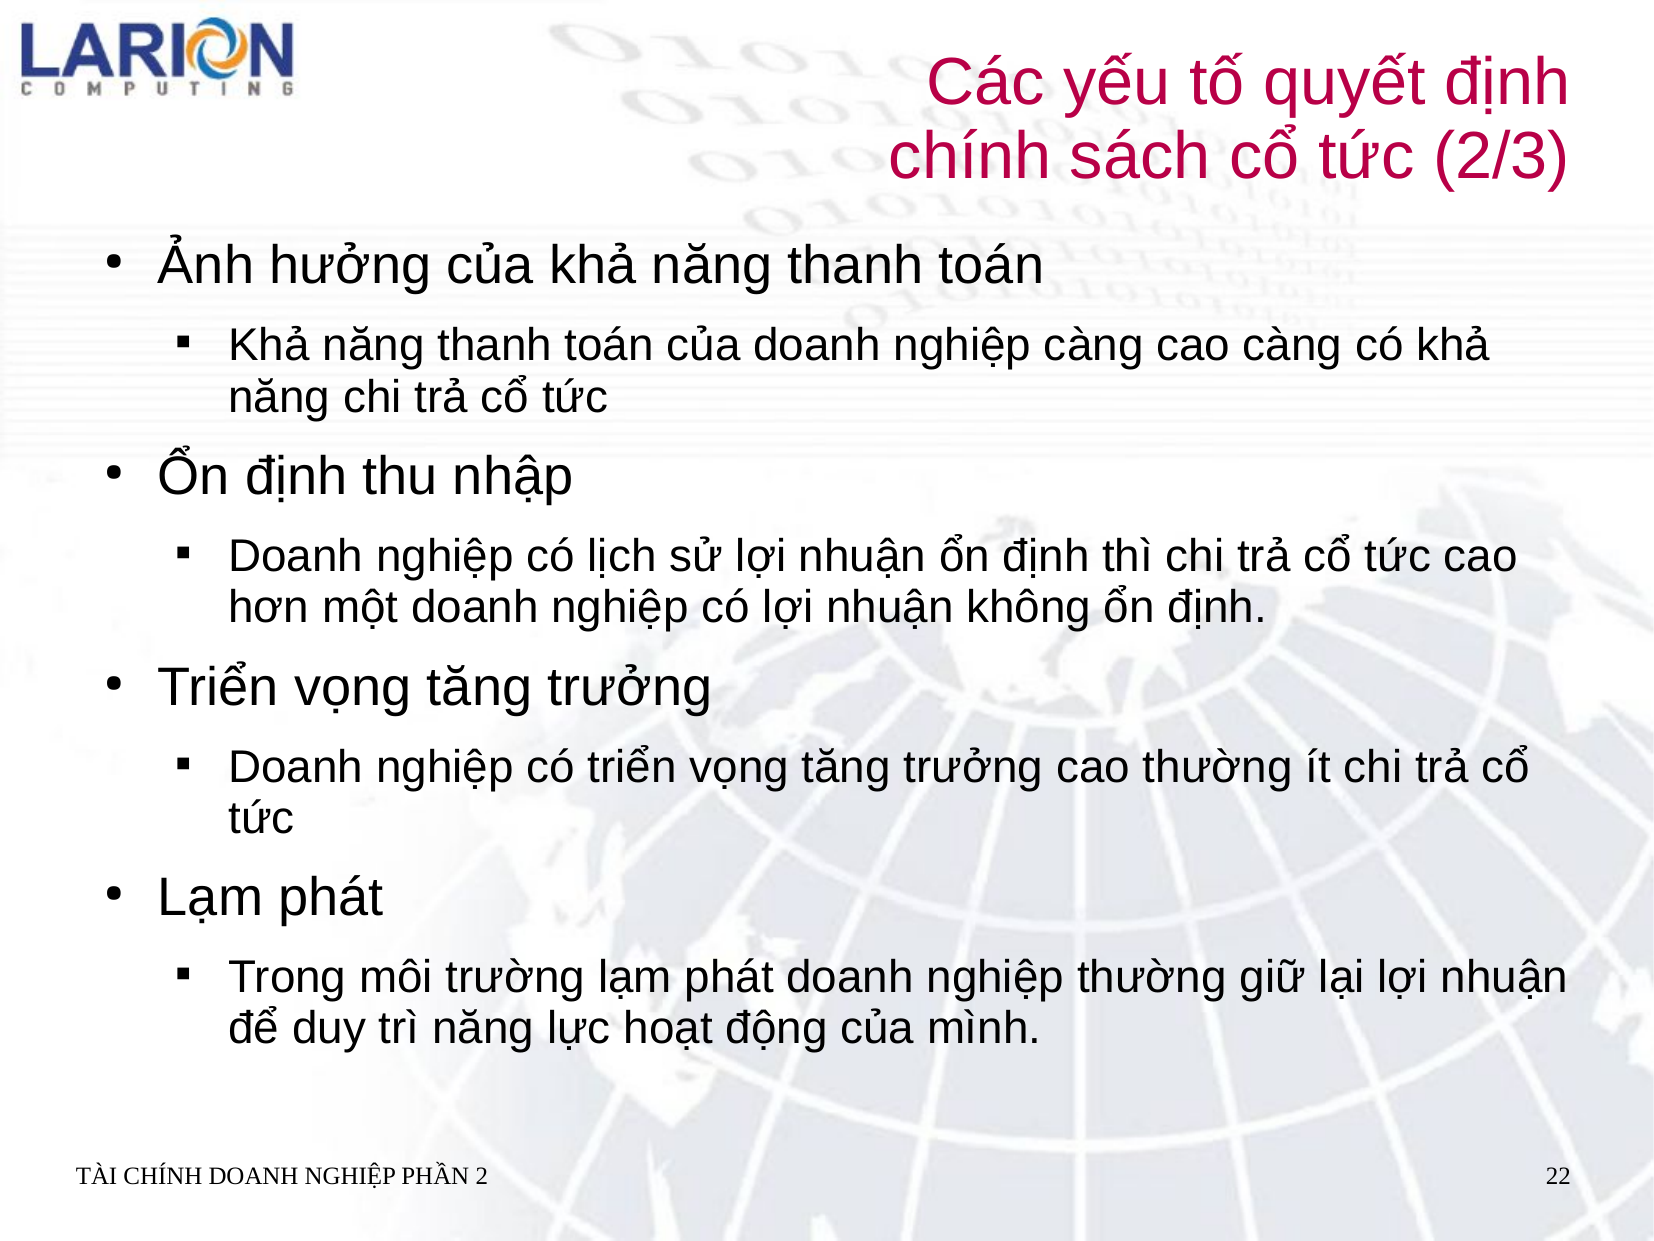

# Các yếu tố quyết định chính sách cổ tức (2/3)
Ảnh hưởng của khả năng thanh toán
Khả năng thanh toán của doanh nghiệp càng cao càng có khả năng chi trả cổ tức
Ổn định thu nhập
Doanh nghiệp có lịch sử lợi nhuận ổn định thì chi trả cổ tức cao hơn một doanh nghiệp có lợi nhuận không ổn định.
Triển vọng tăng trưởng
Doanh nghiệp có triển vọng tăng trưởng cao thường ít chi trả cổ tức
Lạm phát
Trong môi trường lạm phát doanh nghiệp thường giữ lại lợi nhuận để duy trì năng lực hoạt động của mình.
TÀI CHÍNH DOANH NGHIỆP PHẦN 2
22